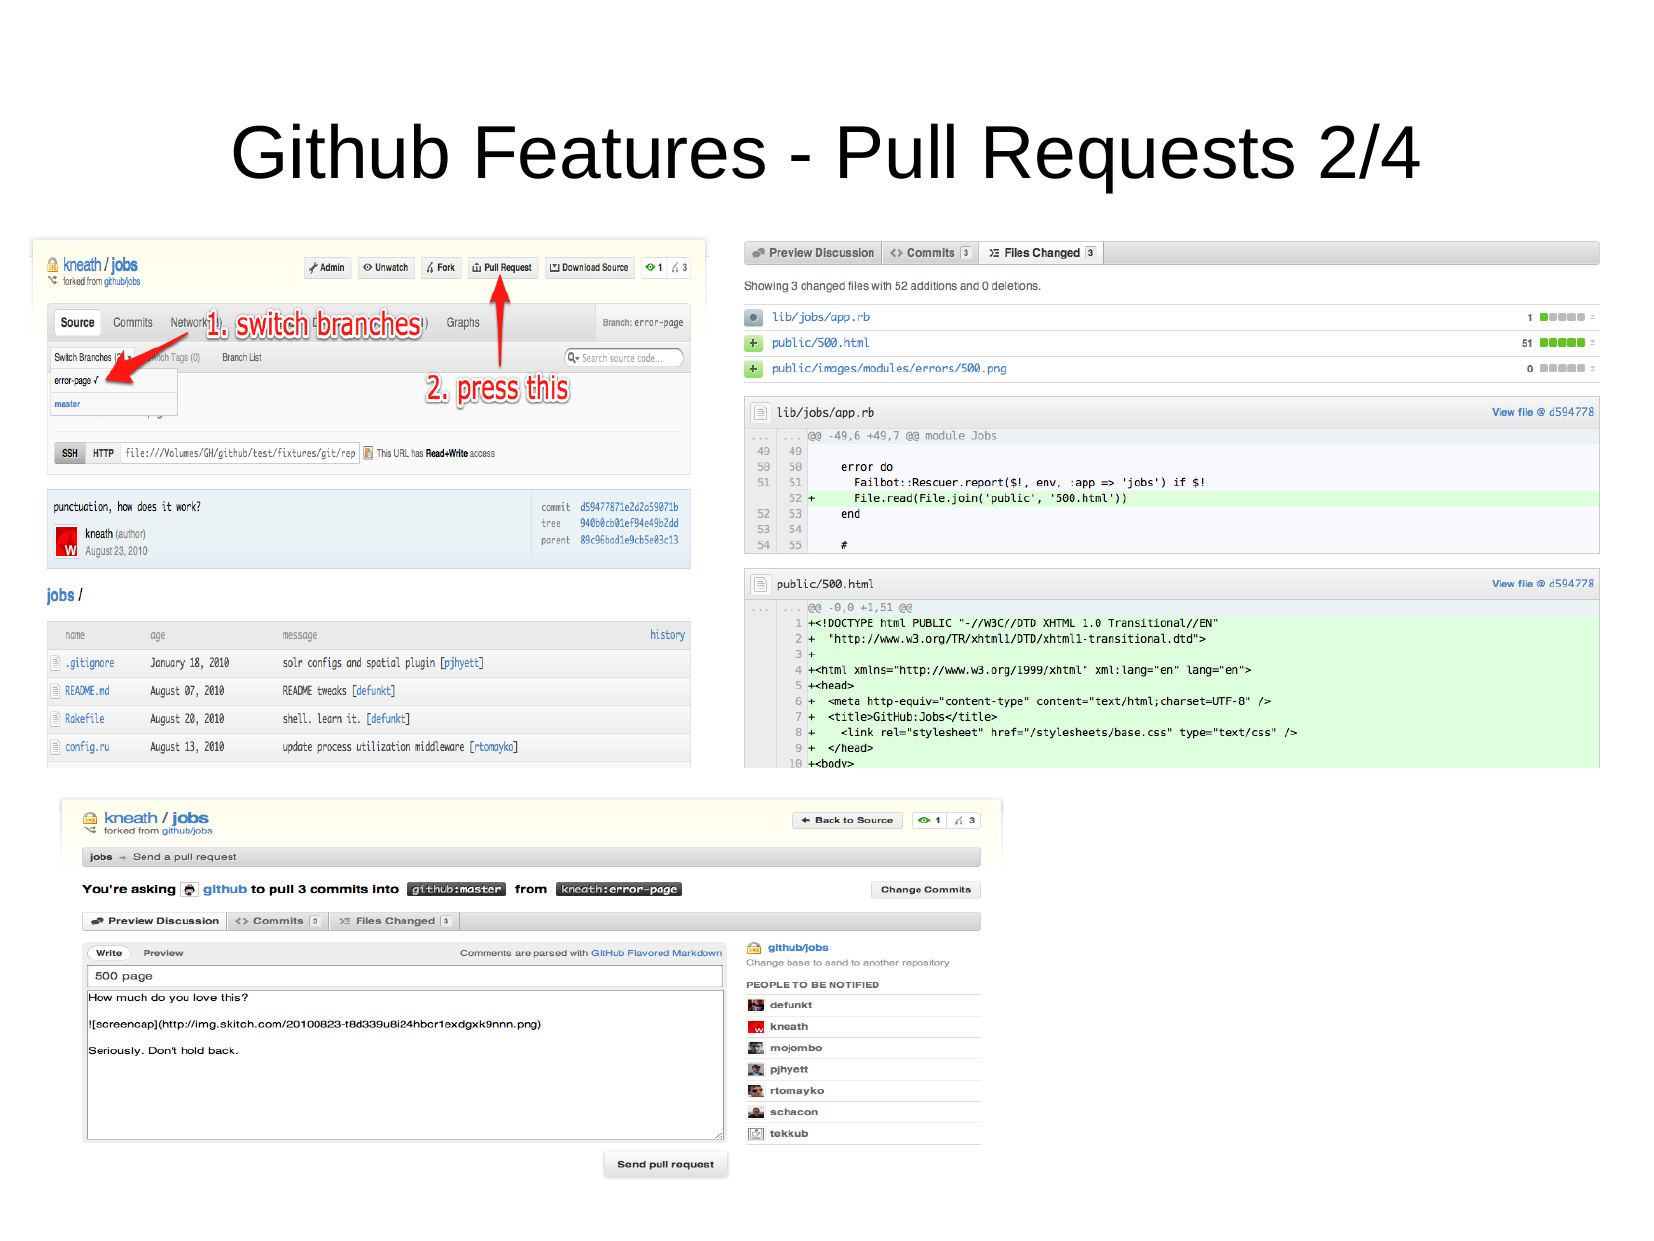

# Github Features - Pull Requests 2/4